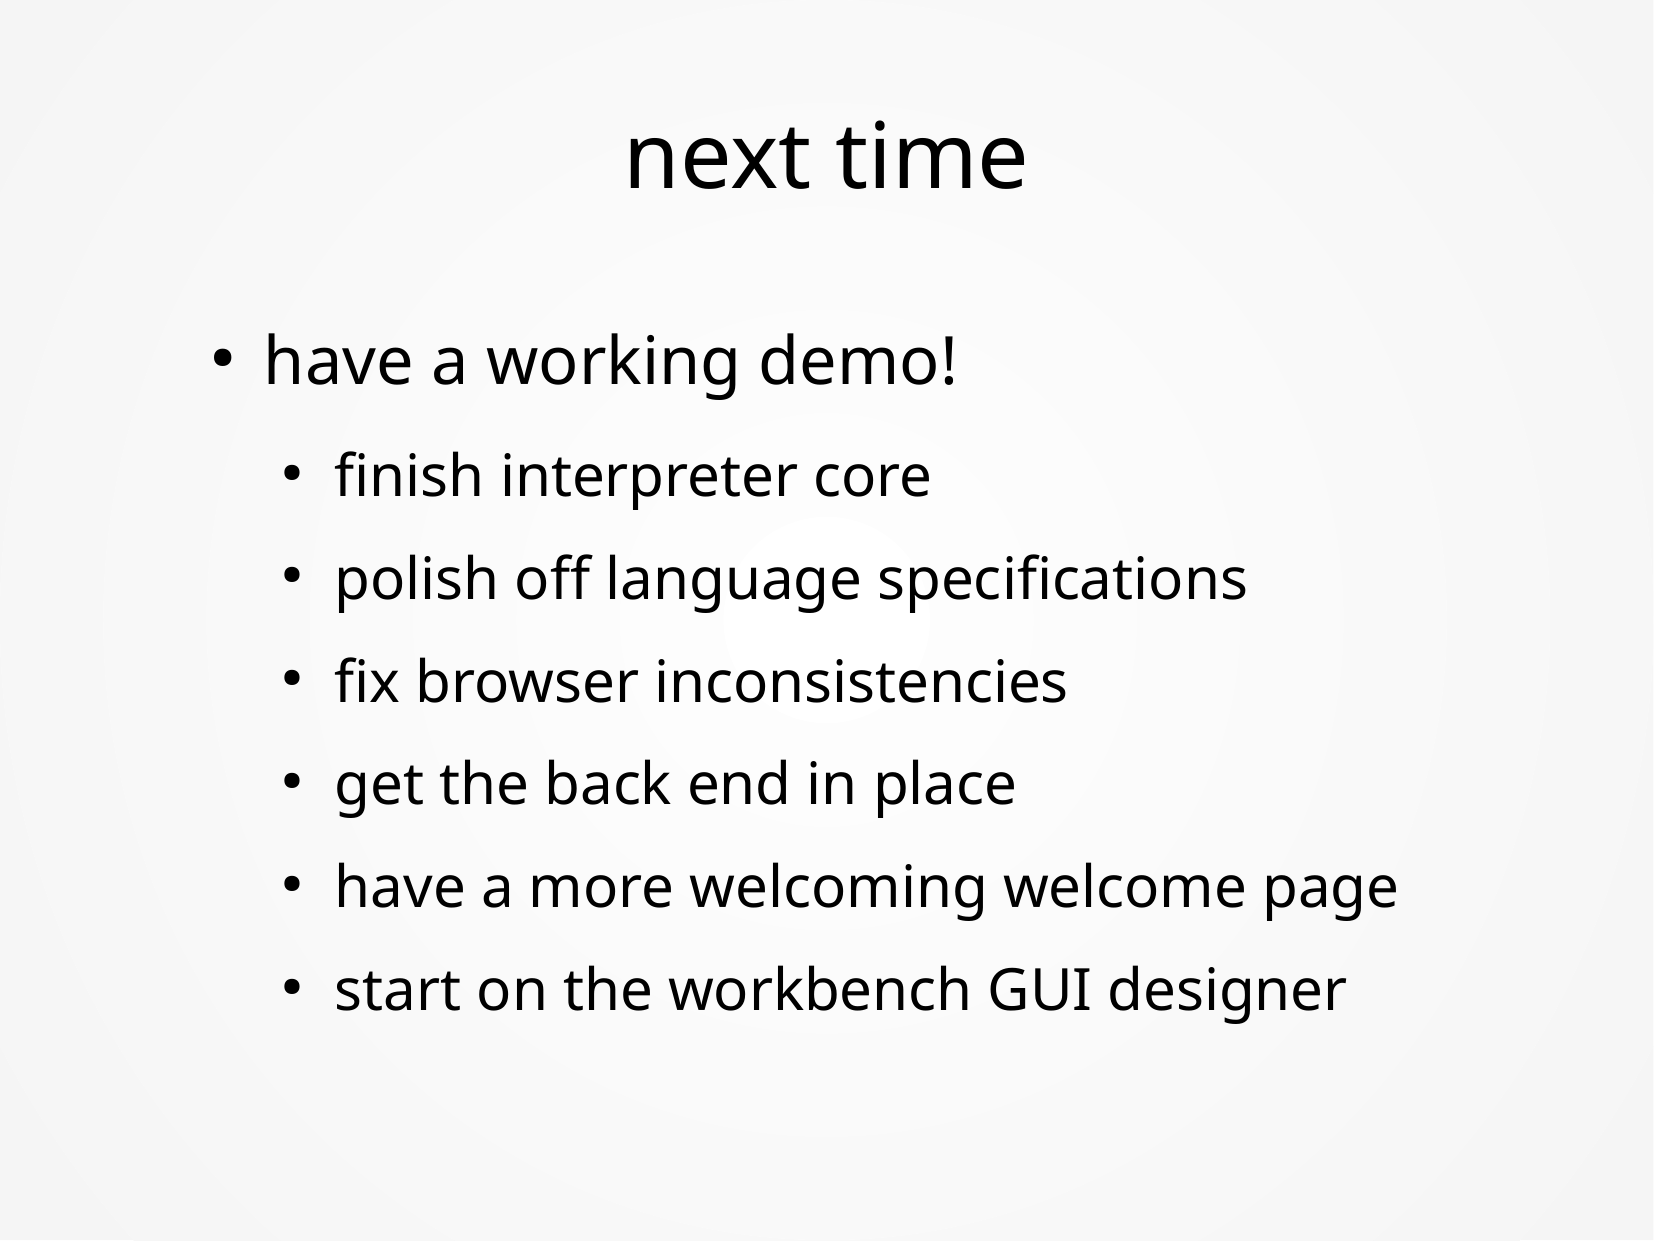

# next time
have a working demo!
finish interpreter core
polish off language specifications
fix browser inconsistencies
get the back end in place
have a more welcoming welcome page
start on the workbench GUI designer